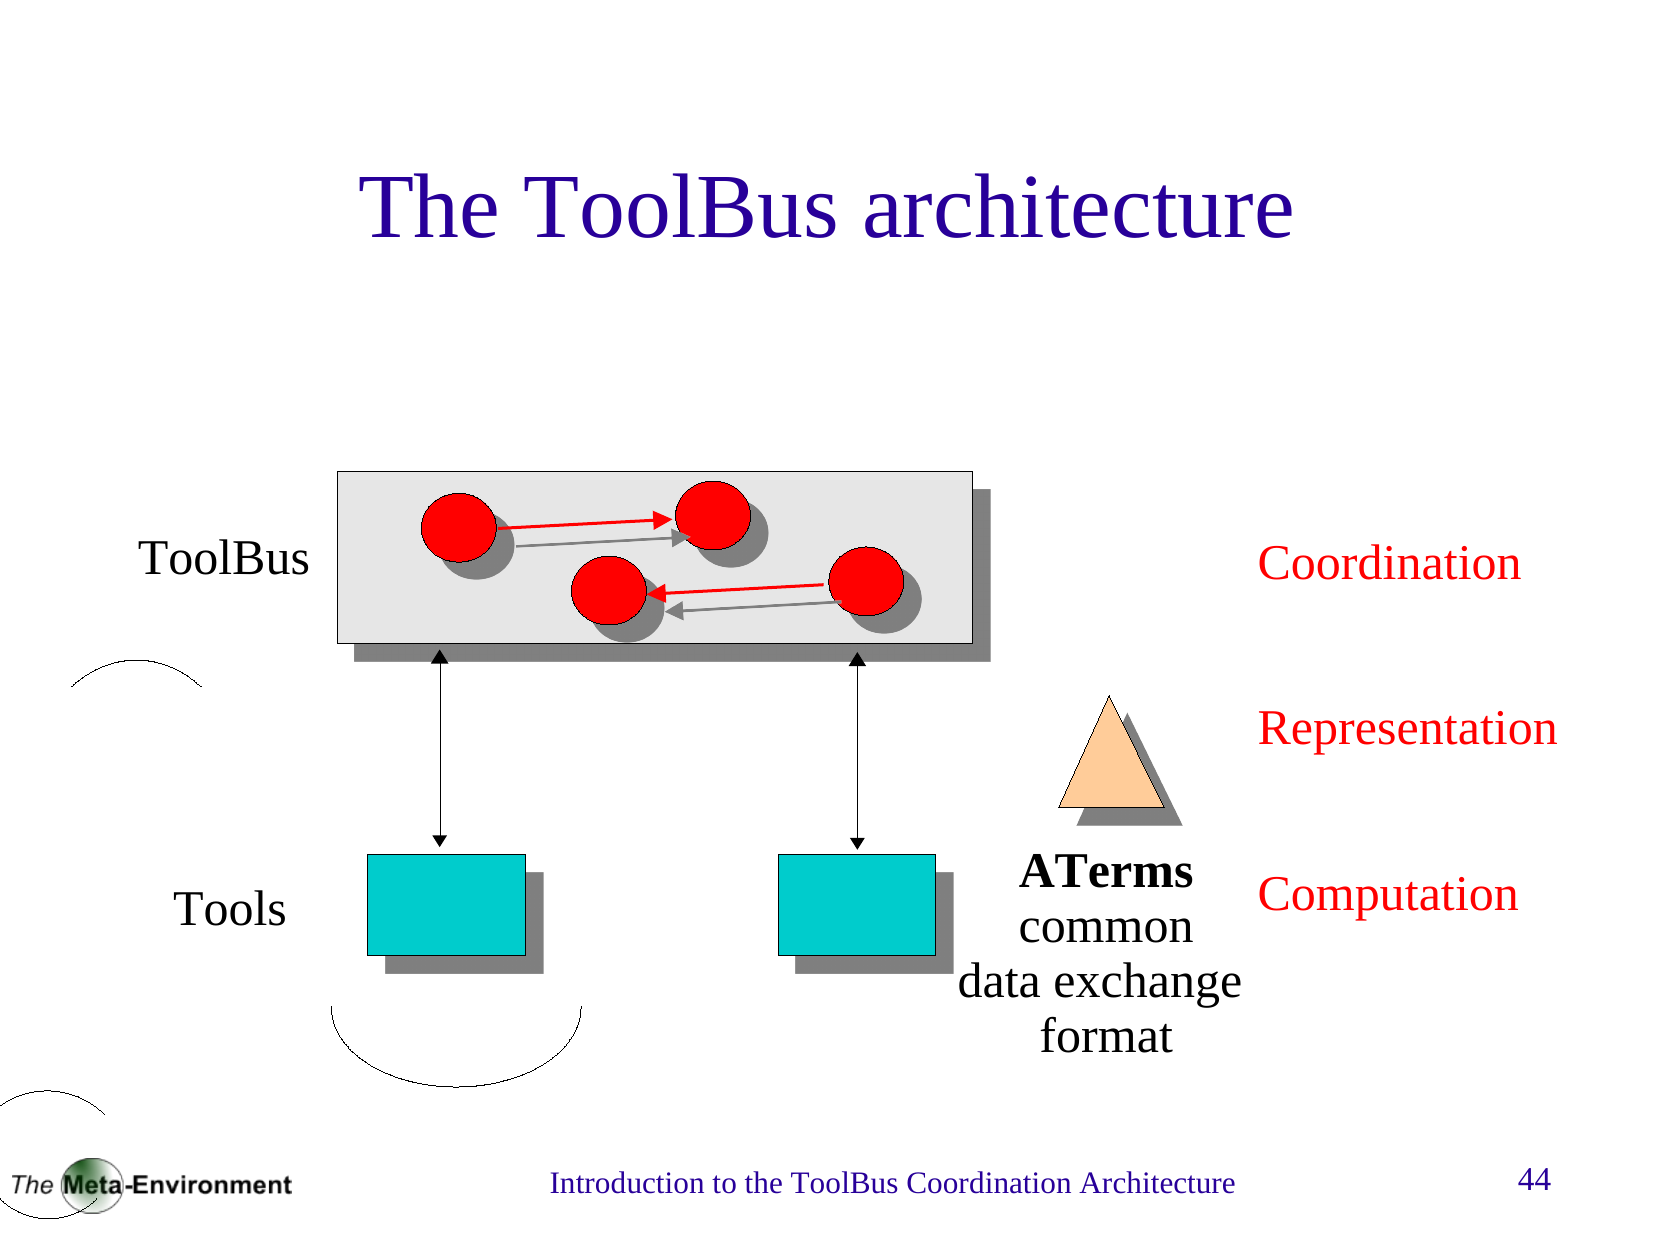

# The ToolBus architecture
ToolBus
Coordination
Representation
Computation
Tools
ATerms
common
data exchange
format